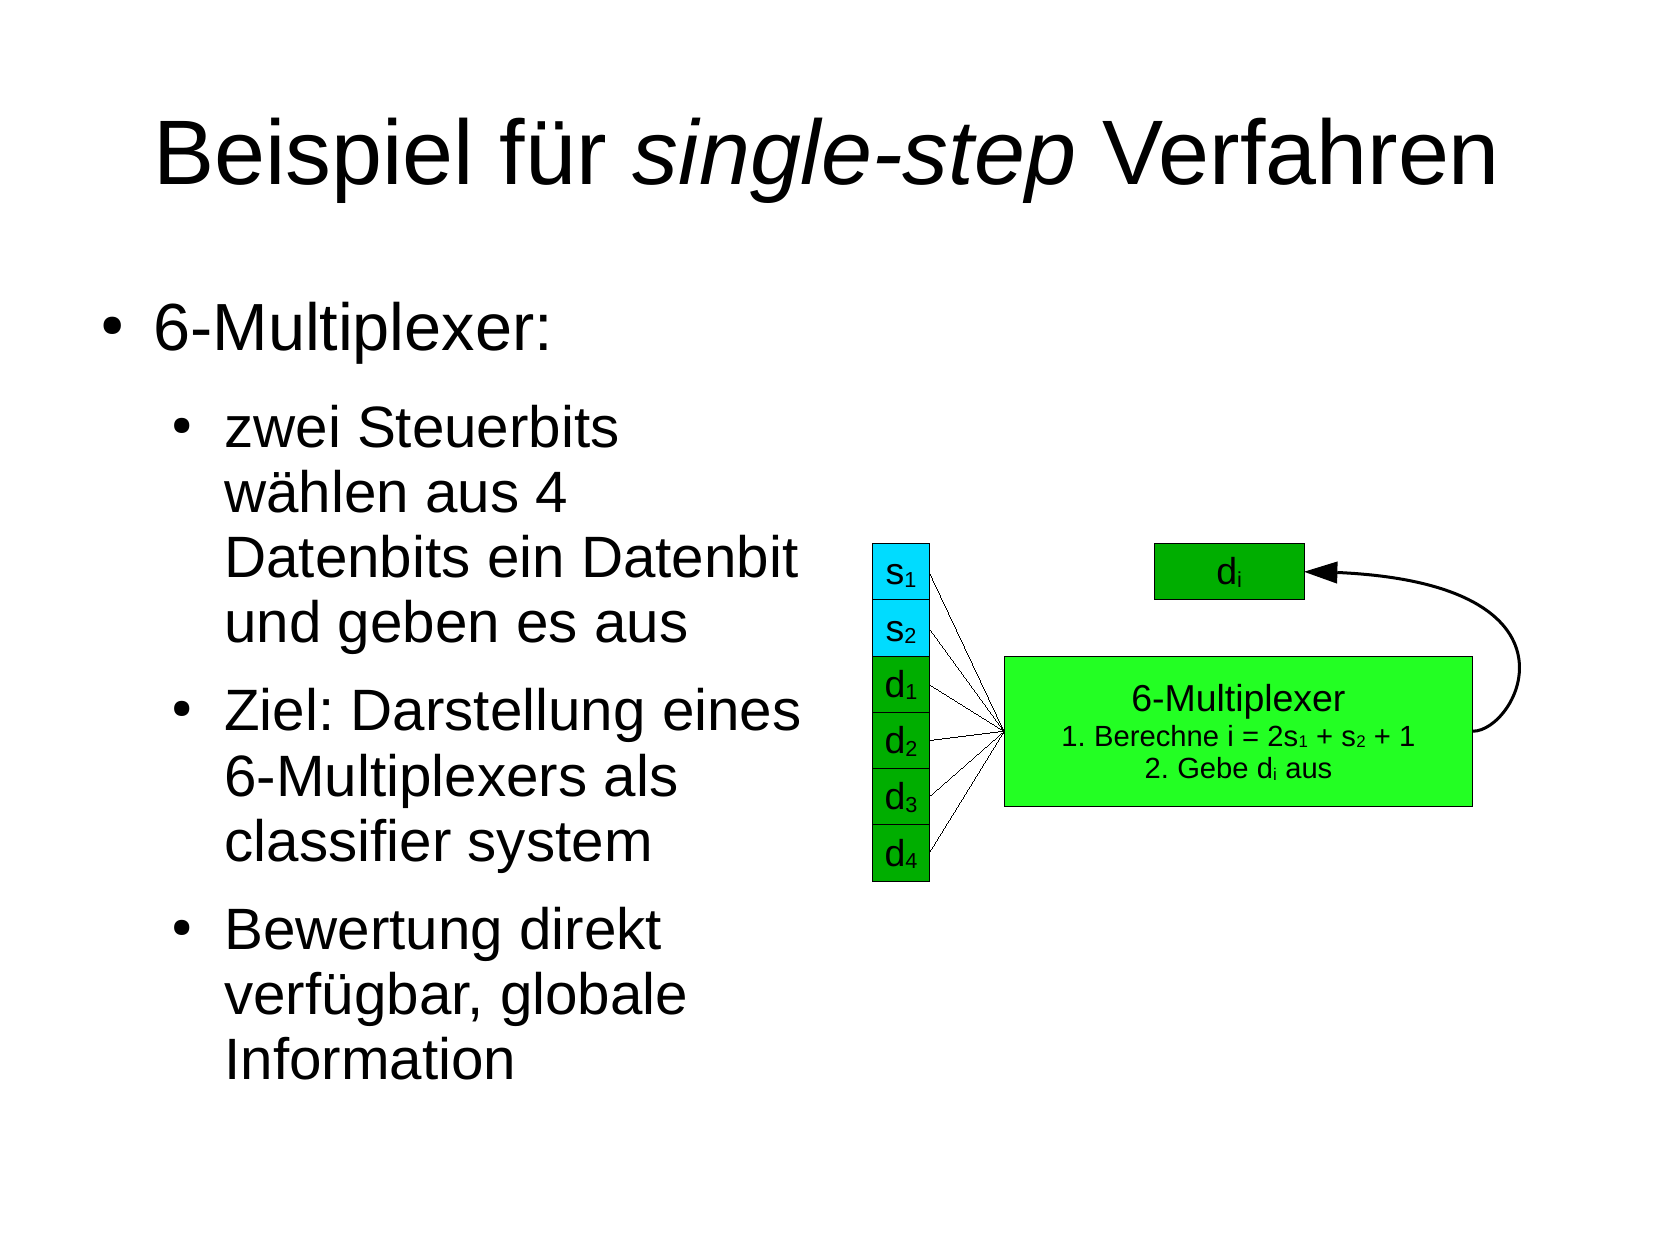

# Beispiel für single-step Verfahren
6-Multiplexer:
zwei Steuerbits wählen aus 4 Datenbits ein Datenbit und geben es aus
Ziel: Darstellung eines 6-Multiplexers als classifier system
Bewertung direkt verfügbar, globale Information
di
s1
s2
d1
6-Multiplexer
1. Berechne i = 2s1 + s2 + 1
2. Gebe di aus
d2
d3
d4